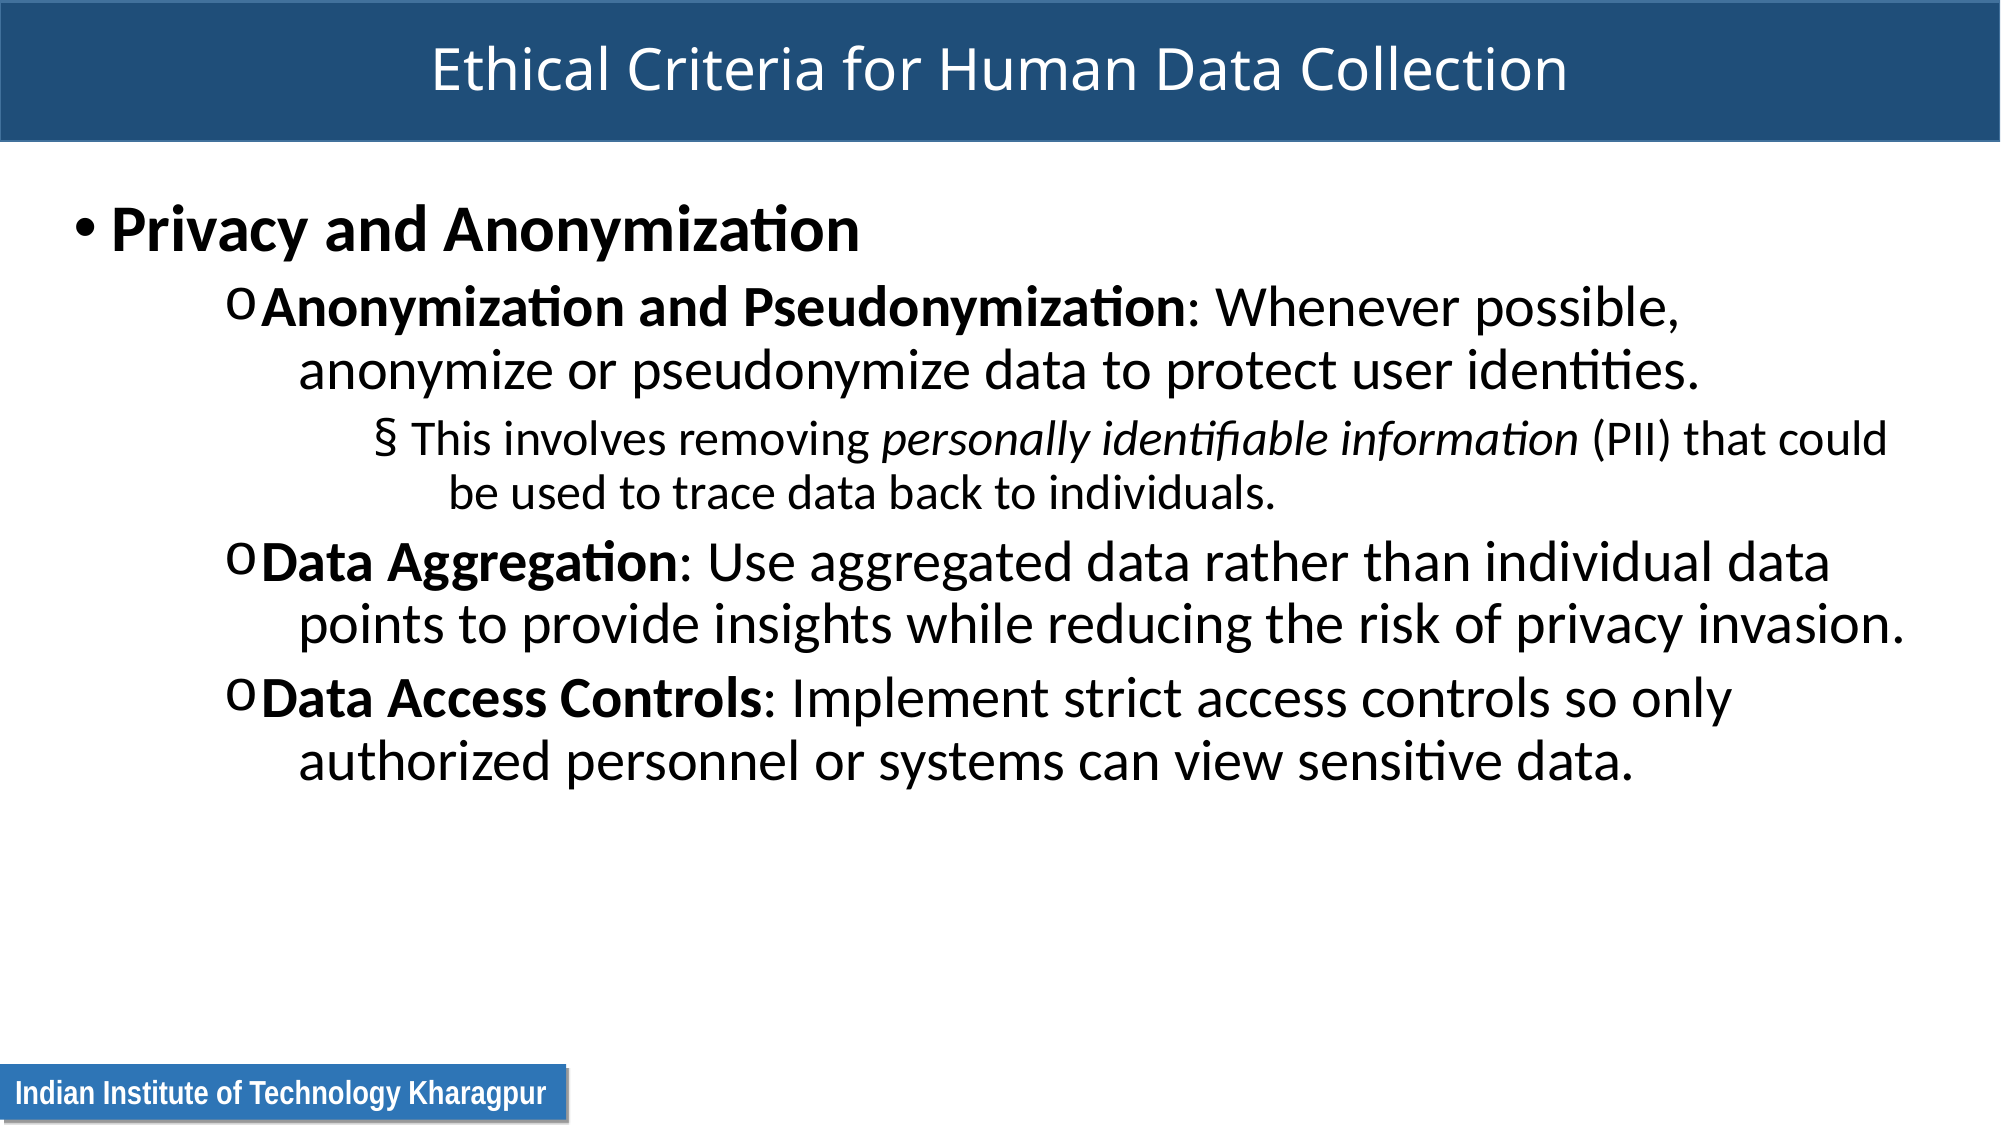

Ethical Criteria for Human Data Collection
# Privacy and Anonymization
Anonymization and Pseudonymization: Whenever possible, anonymize or pseudonymize data to protect user identities.
This involves removing personally identifiable information (PII) that could be used to trace data back to individuals.
Data Aggregation: Use aggregated data rather than individual data points to provide insights while reducing the risk of privacy invasion.
Data Access Controls: Implement strict access controls so only authorized personnel or systems can view sensitive data.